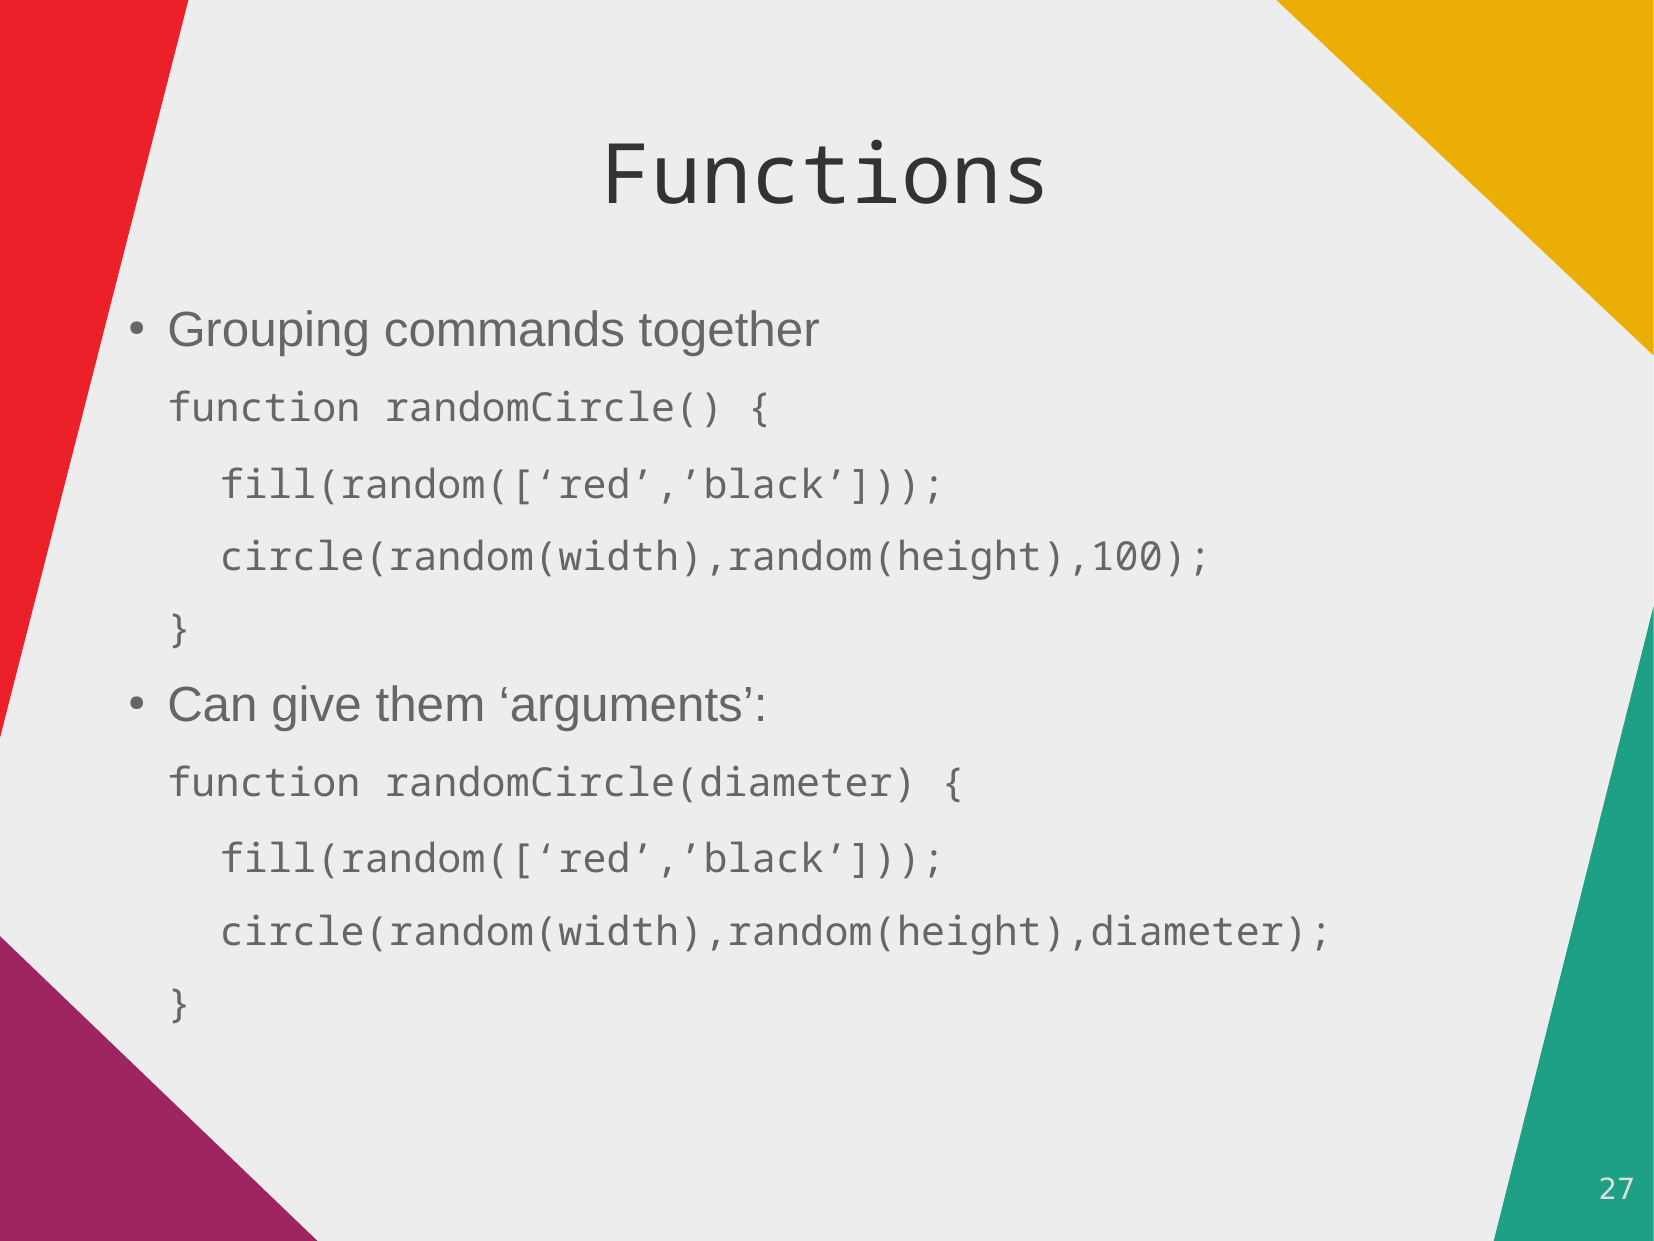

# Functions
Grouping commands together
function randomCircle() {
fill(random([‘red’,’black’]));
circle(random(width),random(height),100);
}
Can give them ‘arguments’:
function randomCircle(diameter) {
fill(random([‘red’,’black’]));
circle(random(width),random(height),diameter);
}
27